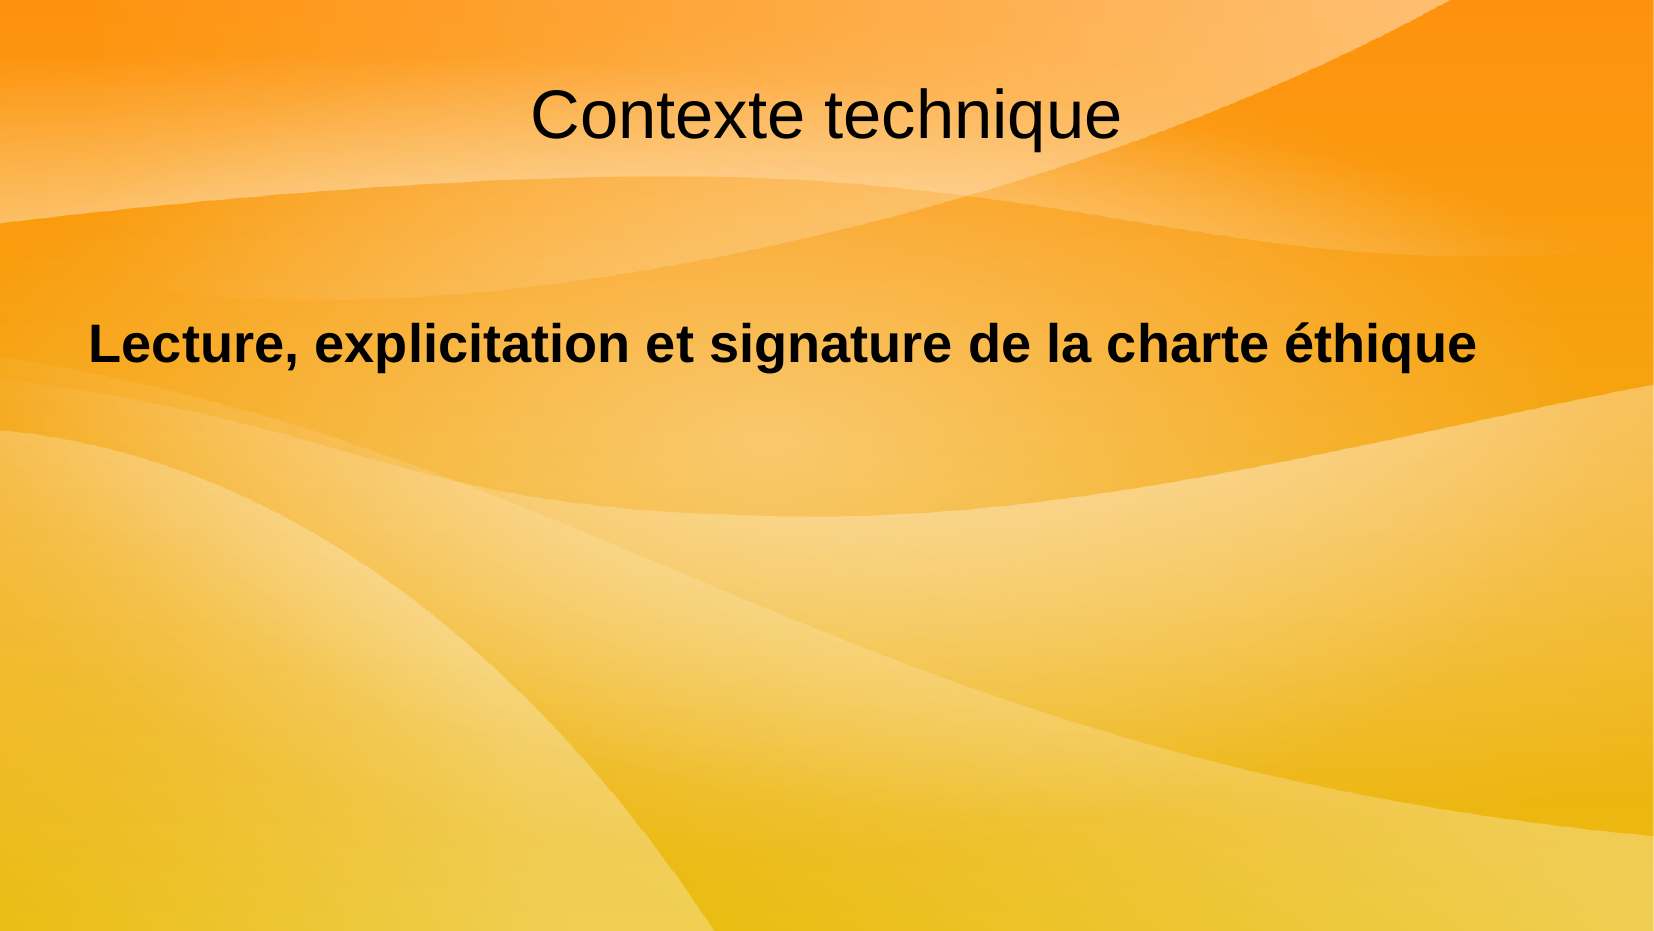

# Contexte technique
Lecture, explicitation et signature de la charte éthique